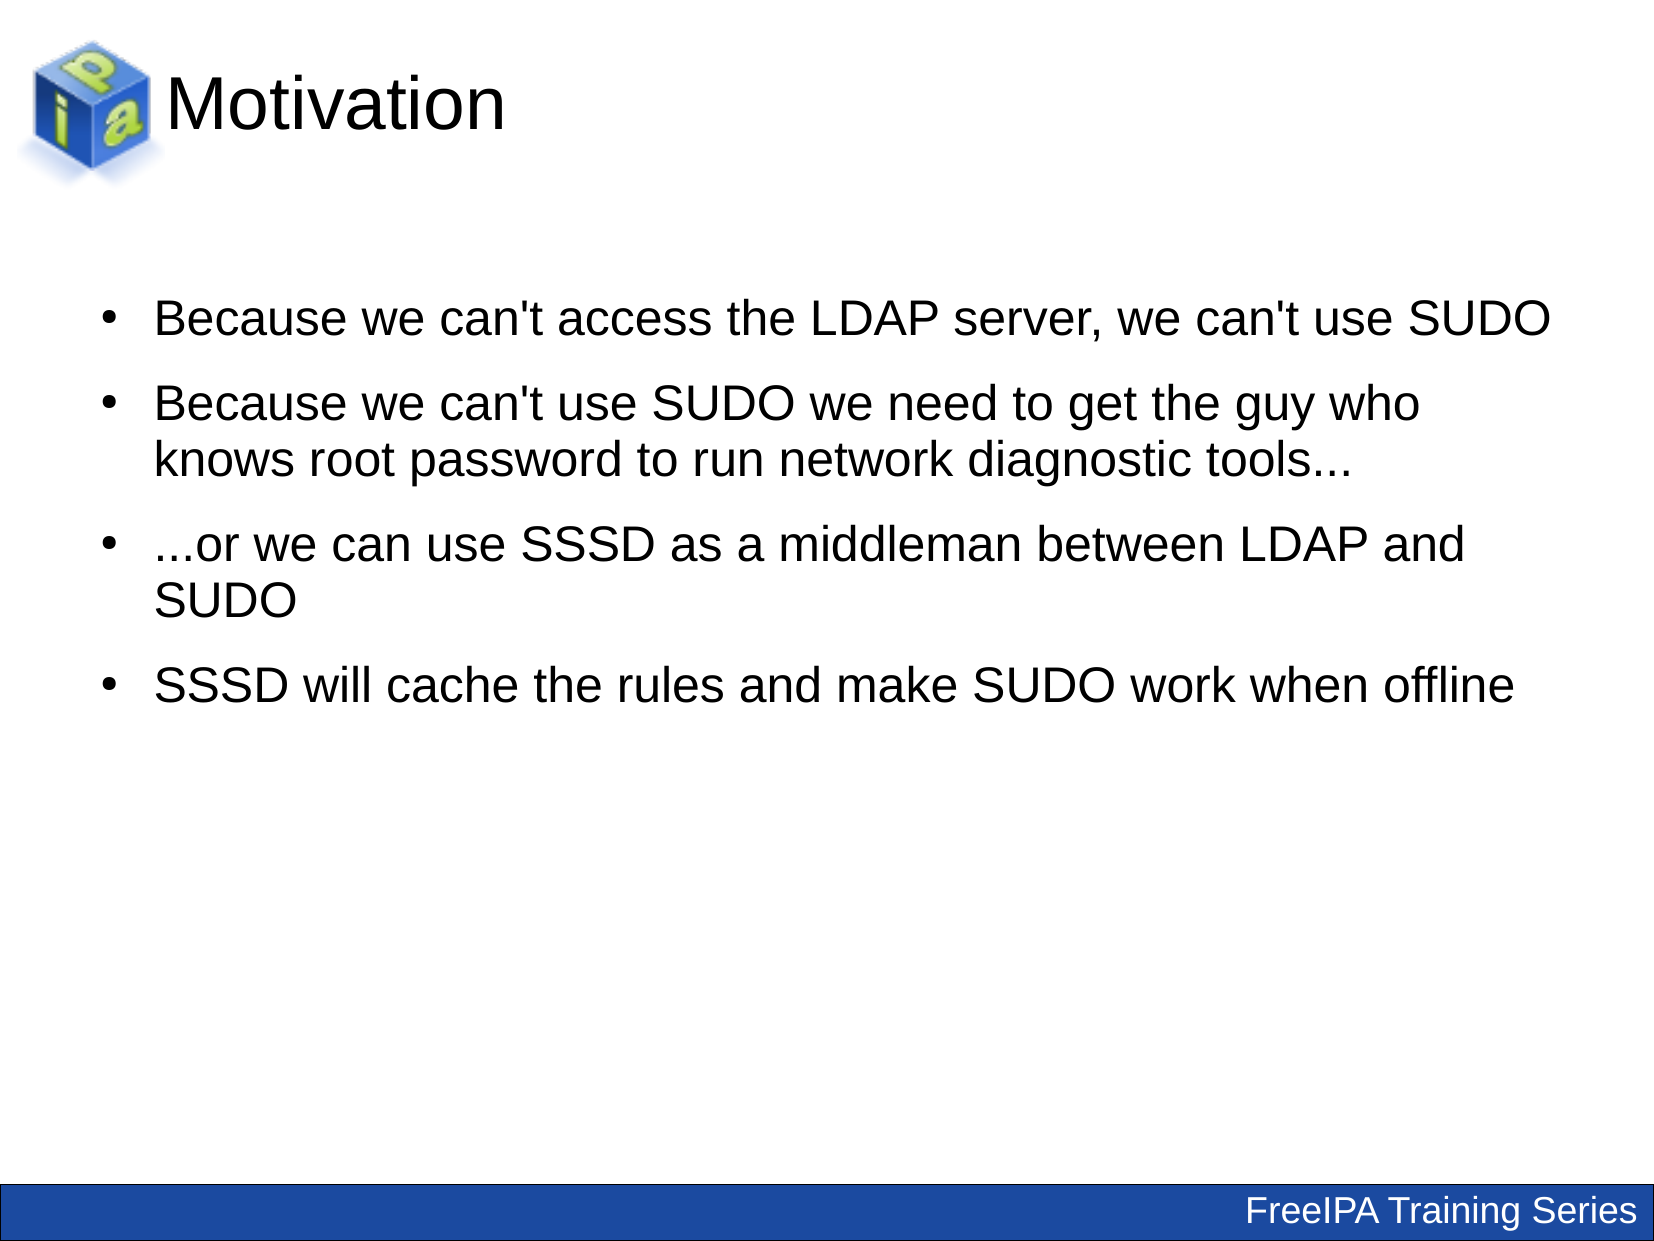

# Motivation
Because we can't access the LDAP server, we can't use SUDO
Because we can't use SUDO we need to get the guy who knows root password to run network diagnostic tools...
...or we can use SSSD as a middleman between LDAP and SUDO
SSSD will cache the rules and make SUDO work when offline